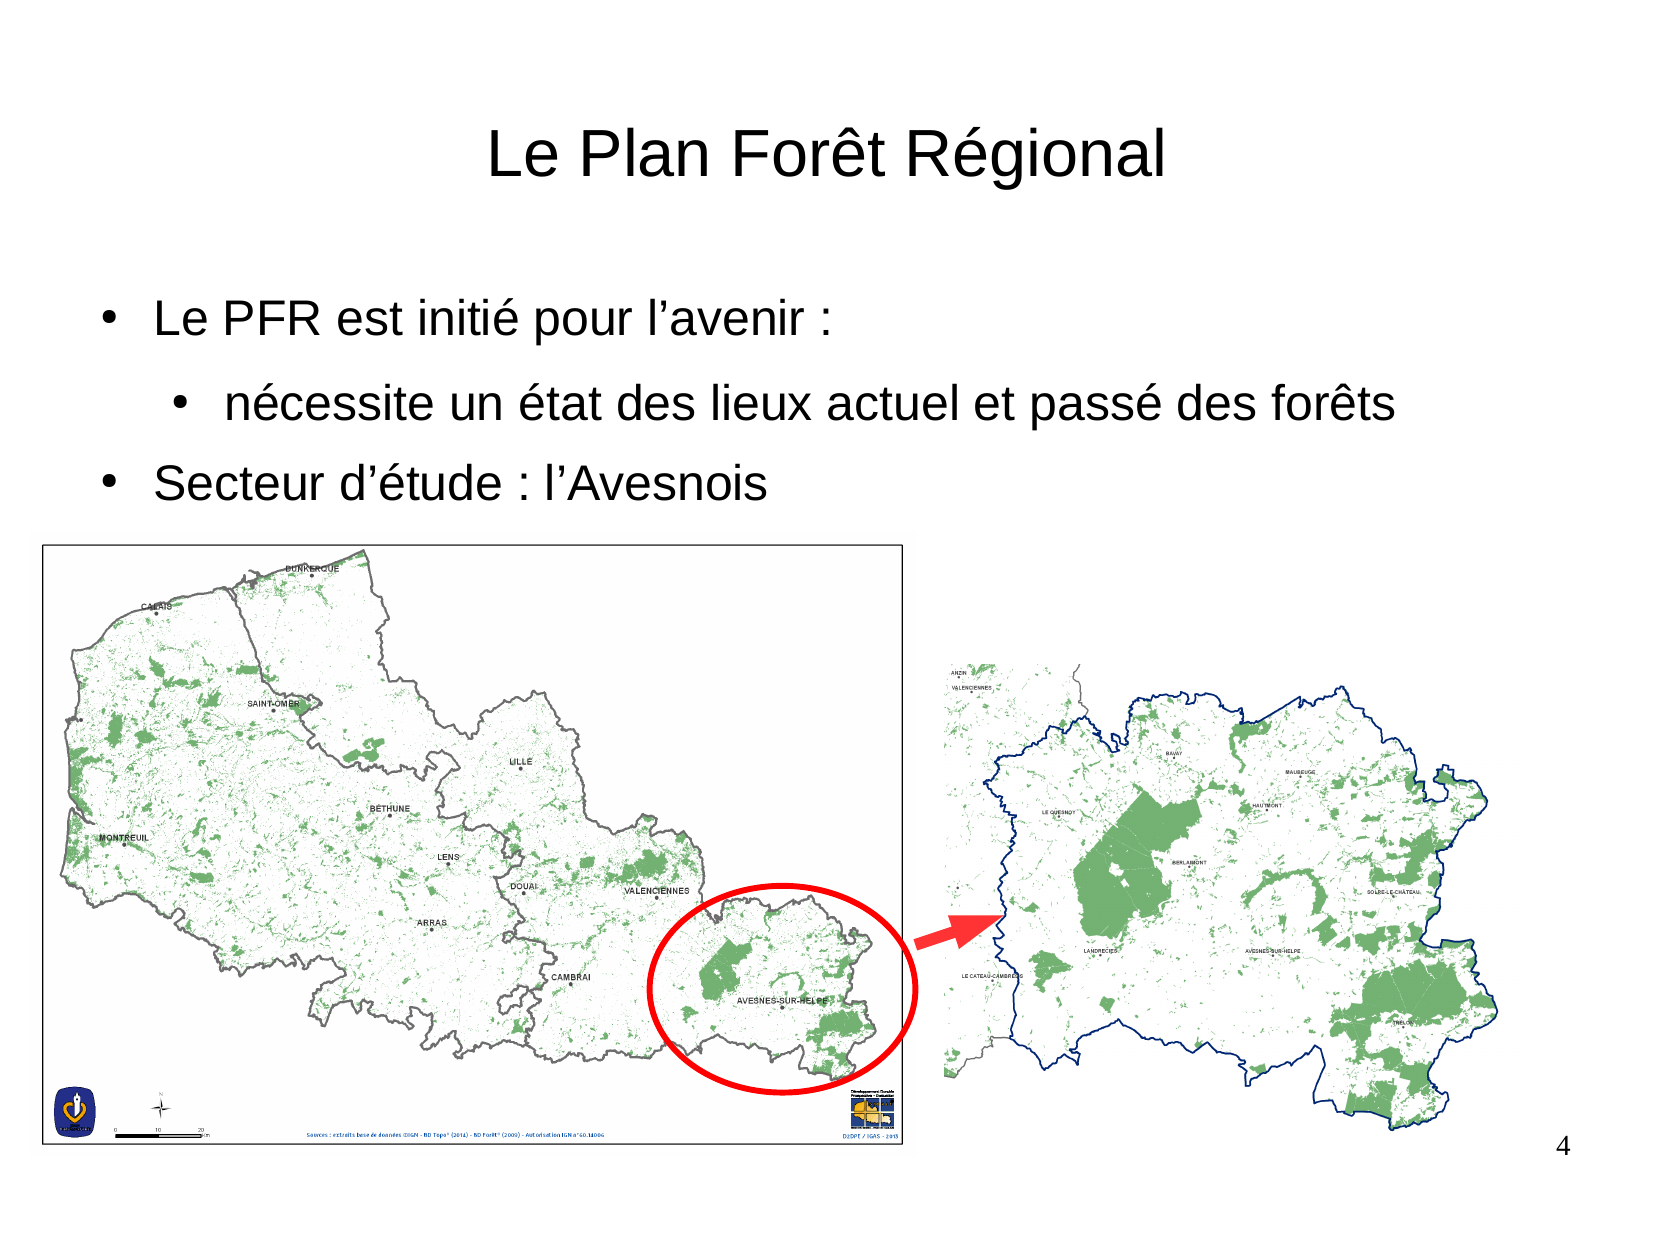

# Le Plan Forêt Régional
Le PFR est initié pour l’avenir :
nécessite un état des lieux actuel et passé des forêts
Secteur d’étude : l’Avesnois
4